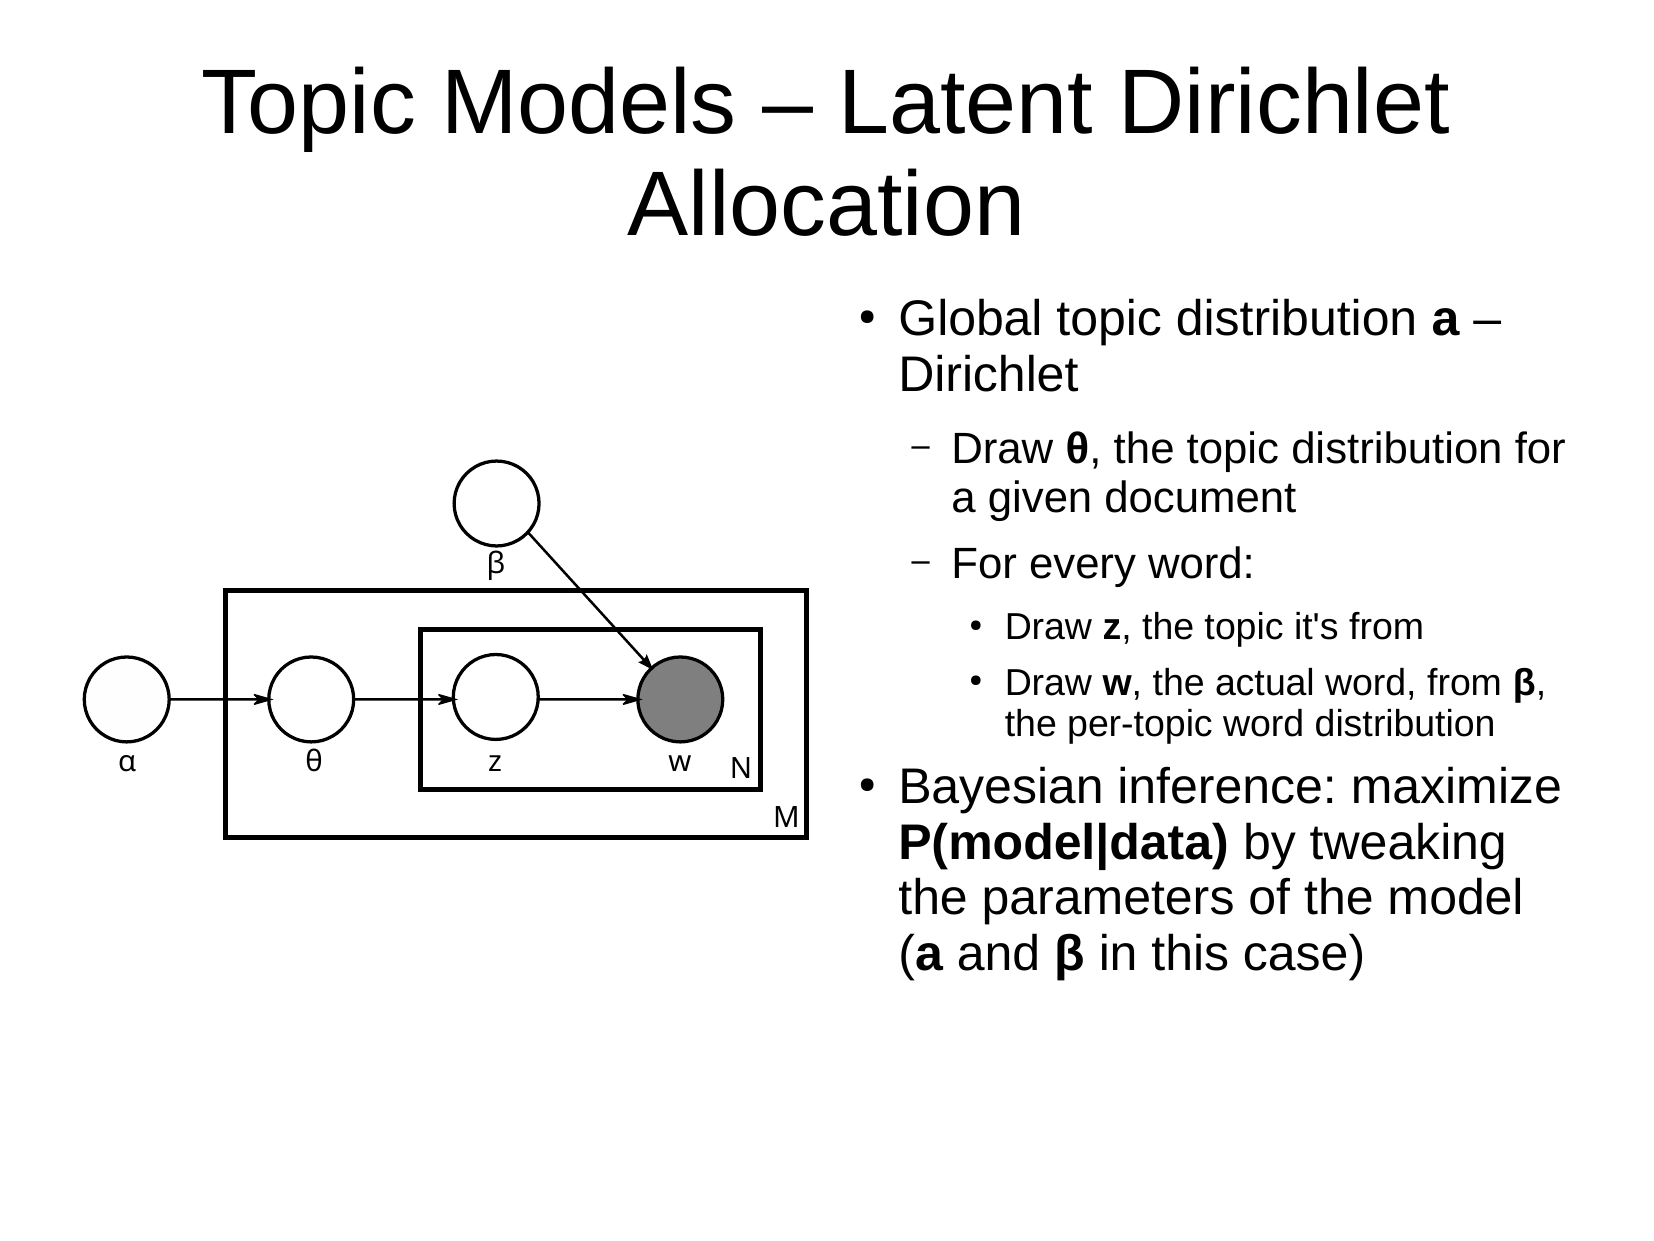

# Topic Models – Latent Dirichlet Allocation
Global topic distribution a – Dirichlet
Draw θ, the topic distribution for a given document
For every word:
Draw z, the topic it's from
Draw w, the actual word, from β, the per-topic word distribution
Bayesian inference: maximize P(model|data) by tweaking the parameters of the model (a and β in this case)